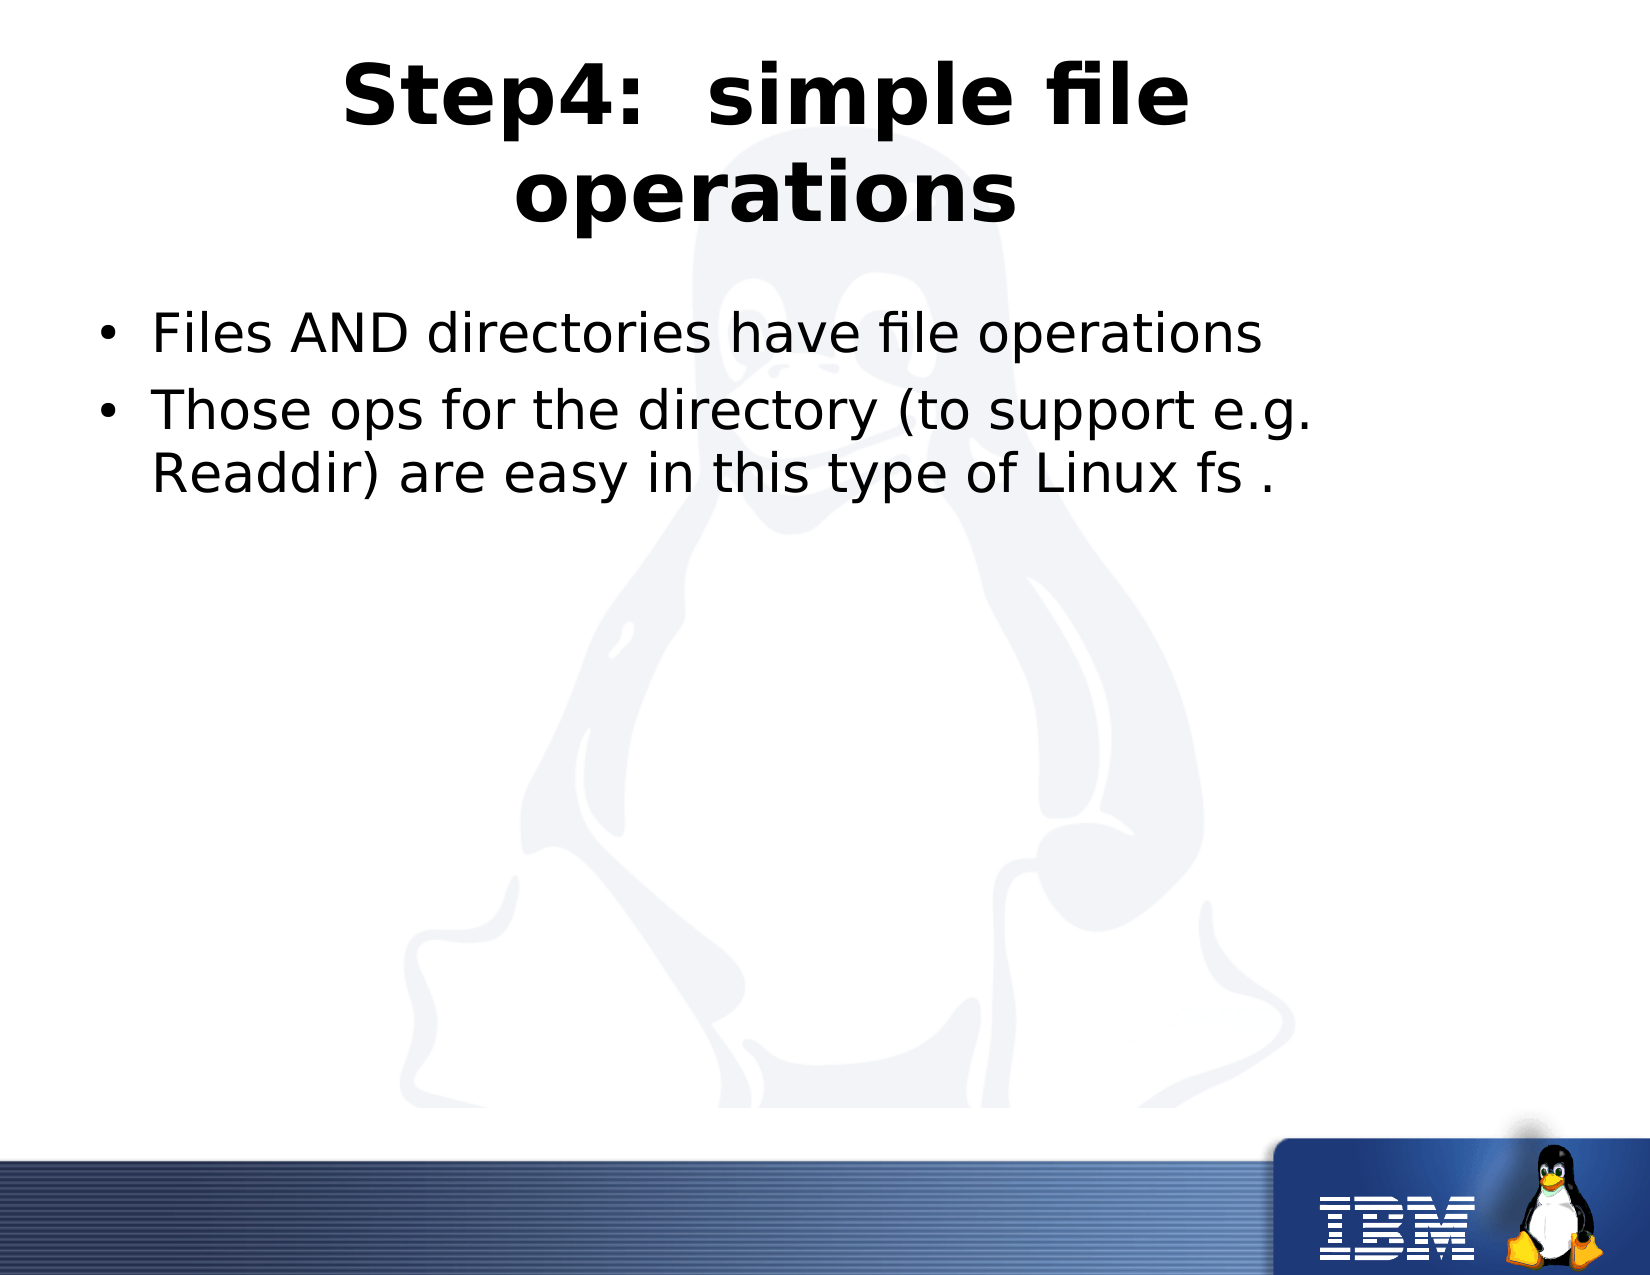

# Step4: simple file operations
Files AND directories have file operations
Those ops for the directory (to support e.g. Readdir) are easy in this type of Linux fs .